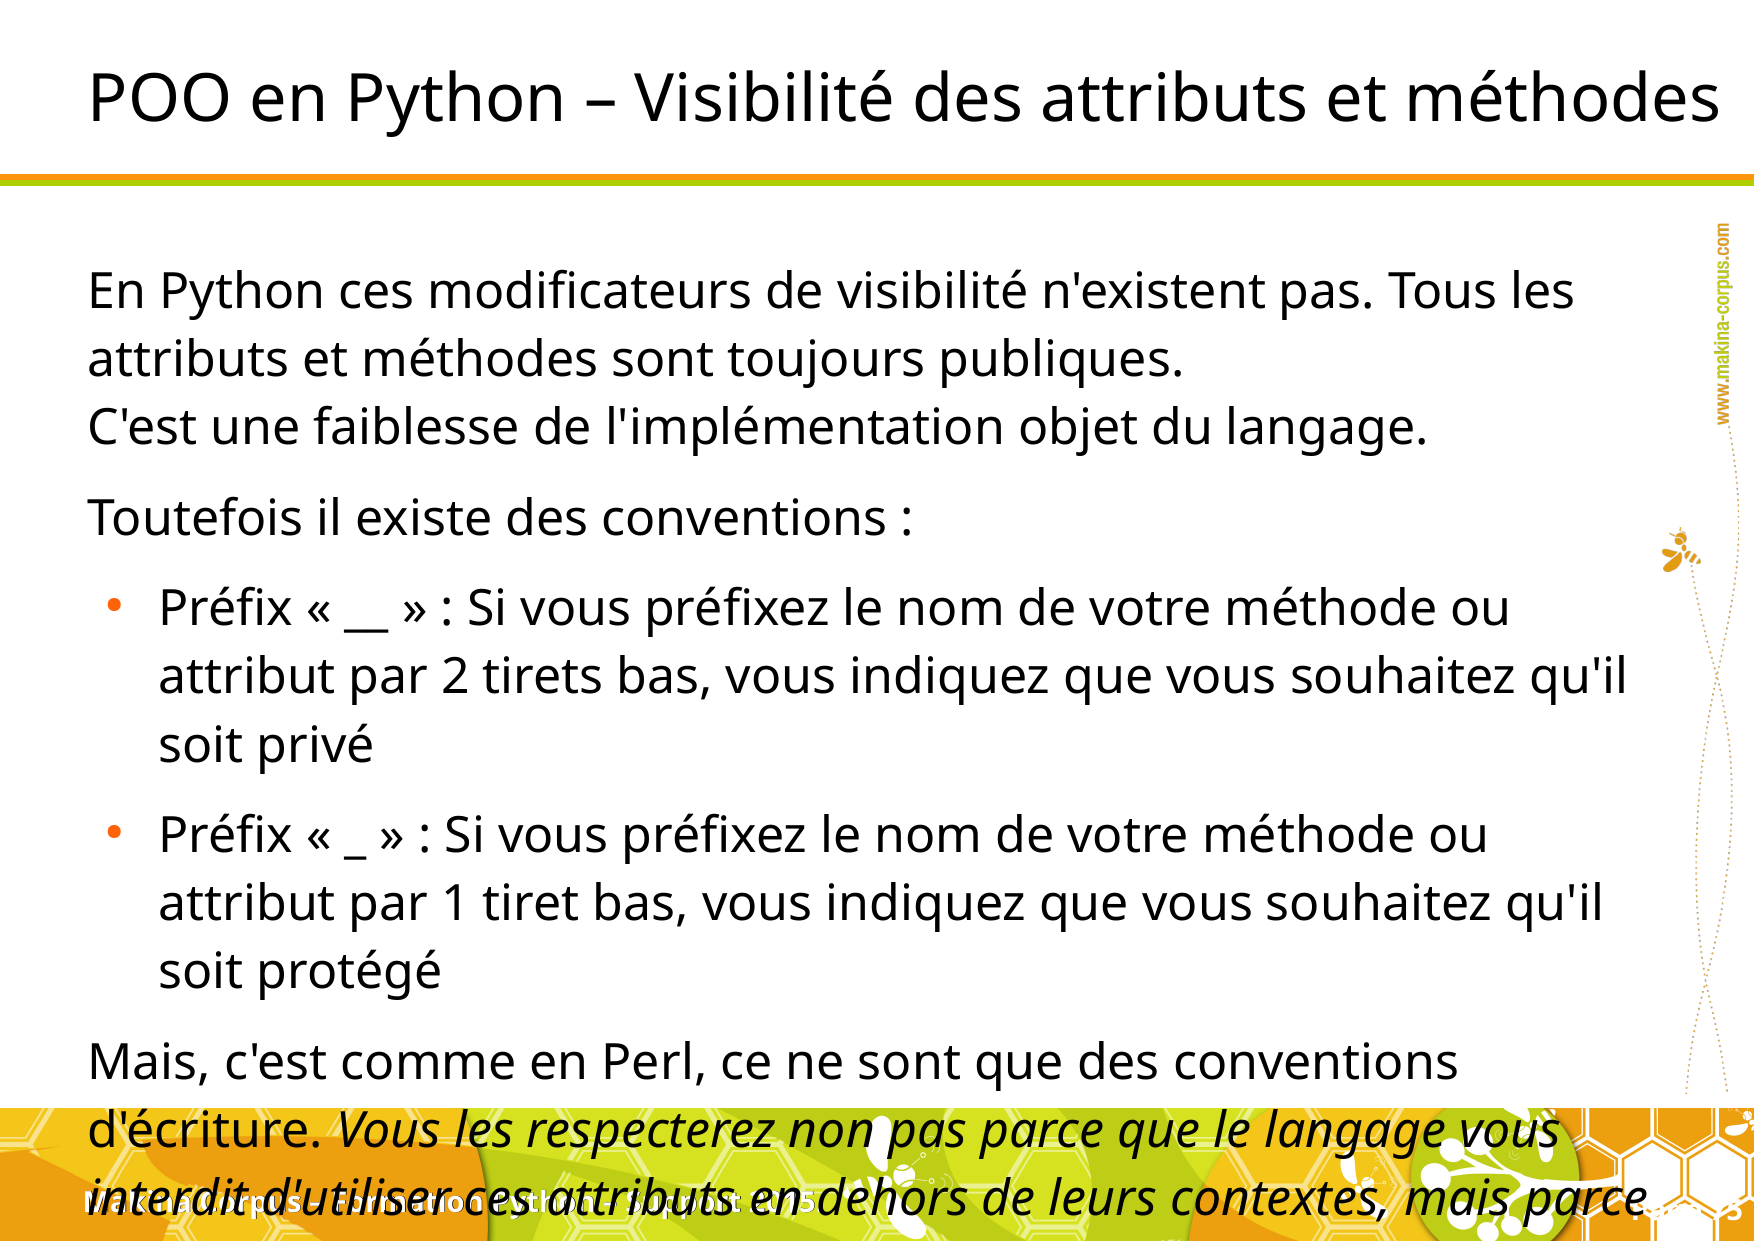

# POO en Python – Visibilité des attributs et méthodes
En Python ces modificateurs de visibilité n'existent pas. Tous les attributs et méthodes sont toujours publiques.
C'est une faiblesse de l'implémentation objet du langage.
Toutefois il existe des conventions :
Préfix « __ » : Si vous préfixez le nom de votre méthode ou attribut par 2 tirets bas, vous indiquez que vous souhaitez qu'il soit privé
Préfix « _ » : Si vous préfixez le nom de votre méthode ou attribut par 1 tiret bas, vous indiquez que vous souhaitez qu'il soit protégé
Mais, c'est comme en Perl, ce ne sont que des conventions d'écriture. Vous les respecterez non pas parce que le langage vous interdit d'utiliser ces attributs en dehors de leurs contextes, mais parce que vous êtes un développeur bien élevé et que l'on vous a dit de ne pas le faire.
tesg
75